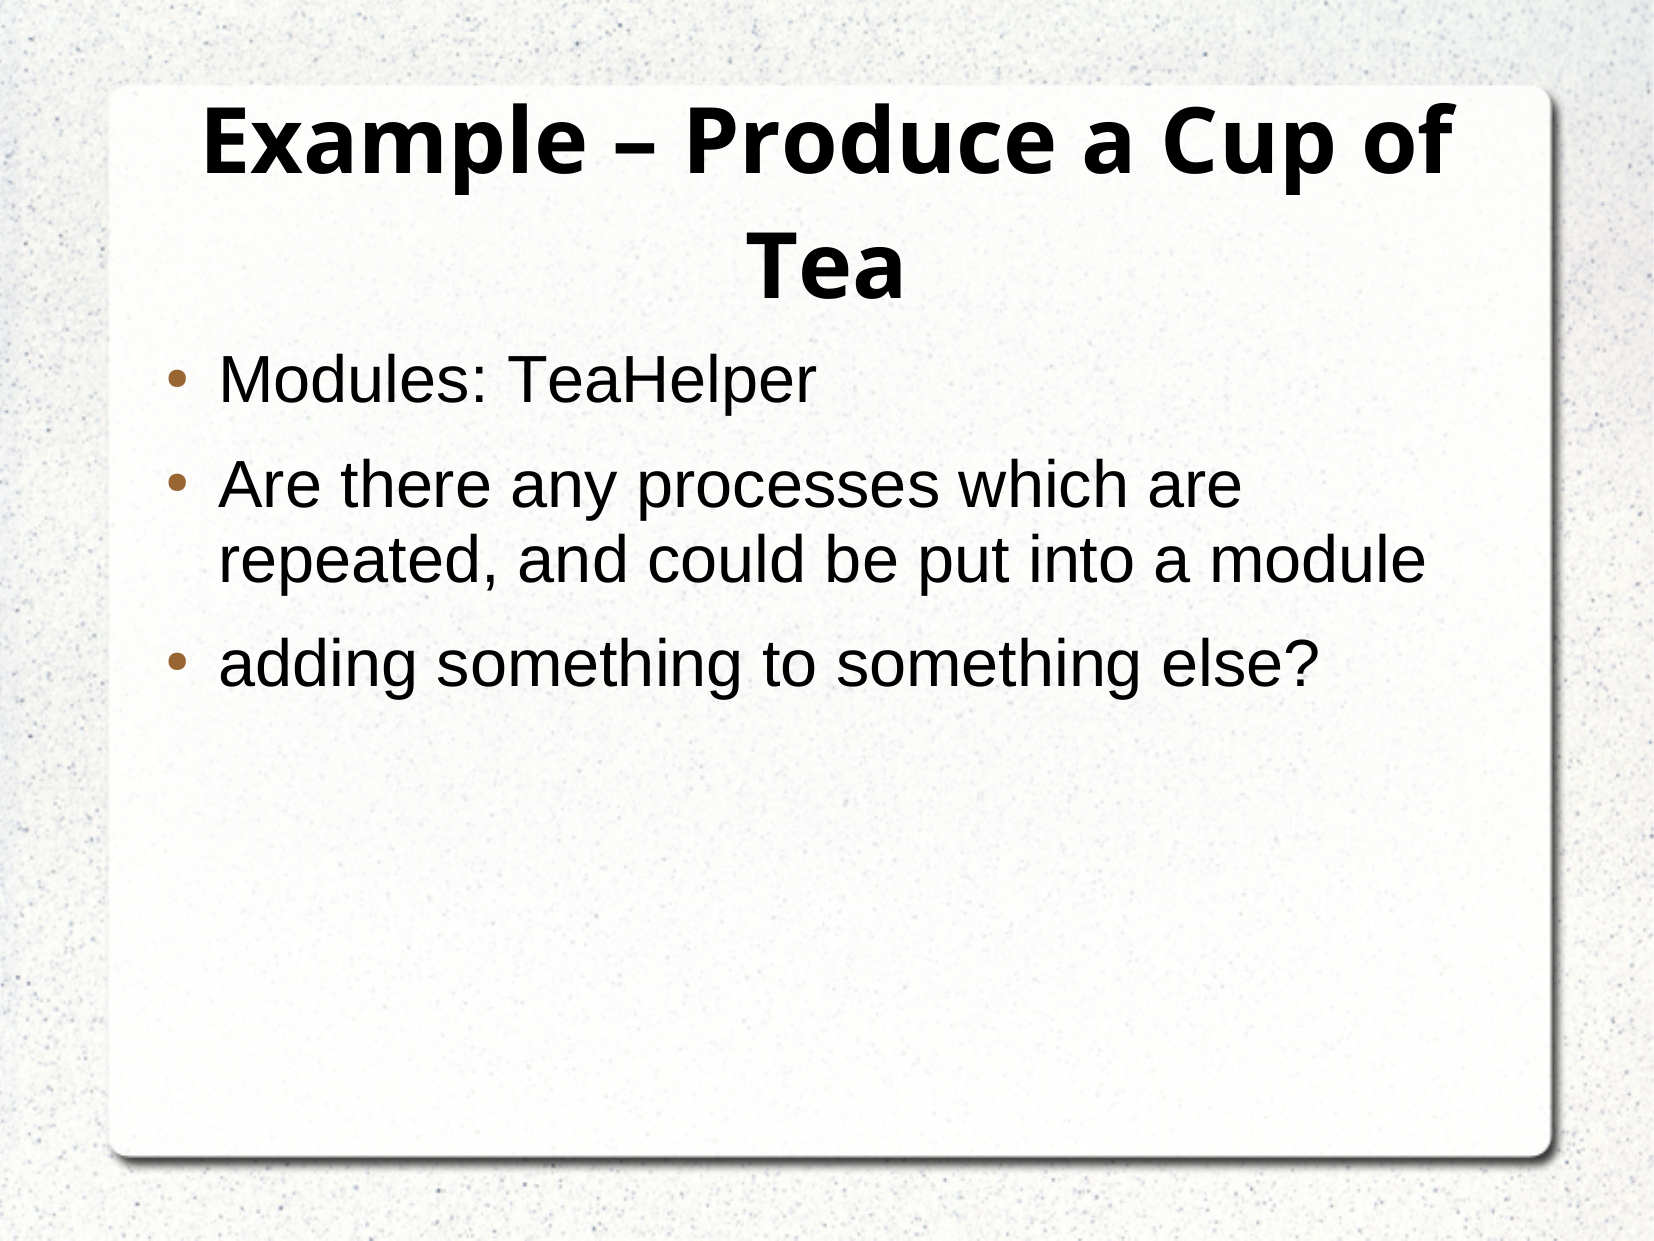

# Example – Produce a Cup of Tea
Modules: TeaHelper
Are there any processes which are repeated, and could be put into a module
adding something to something else?